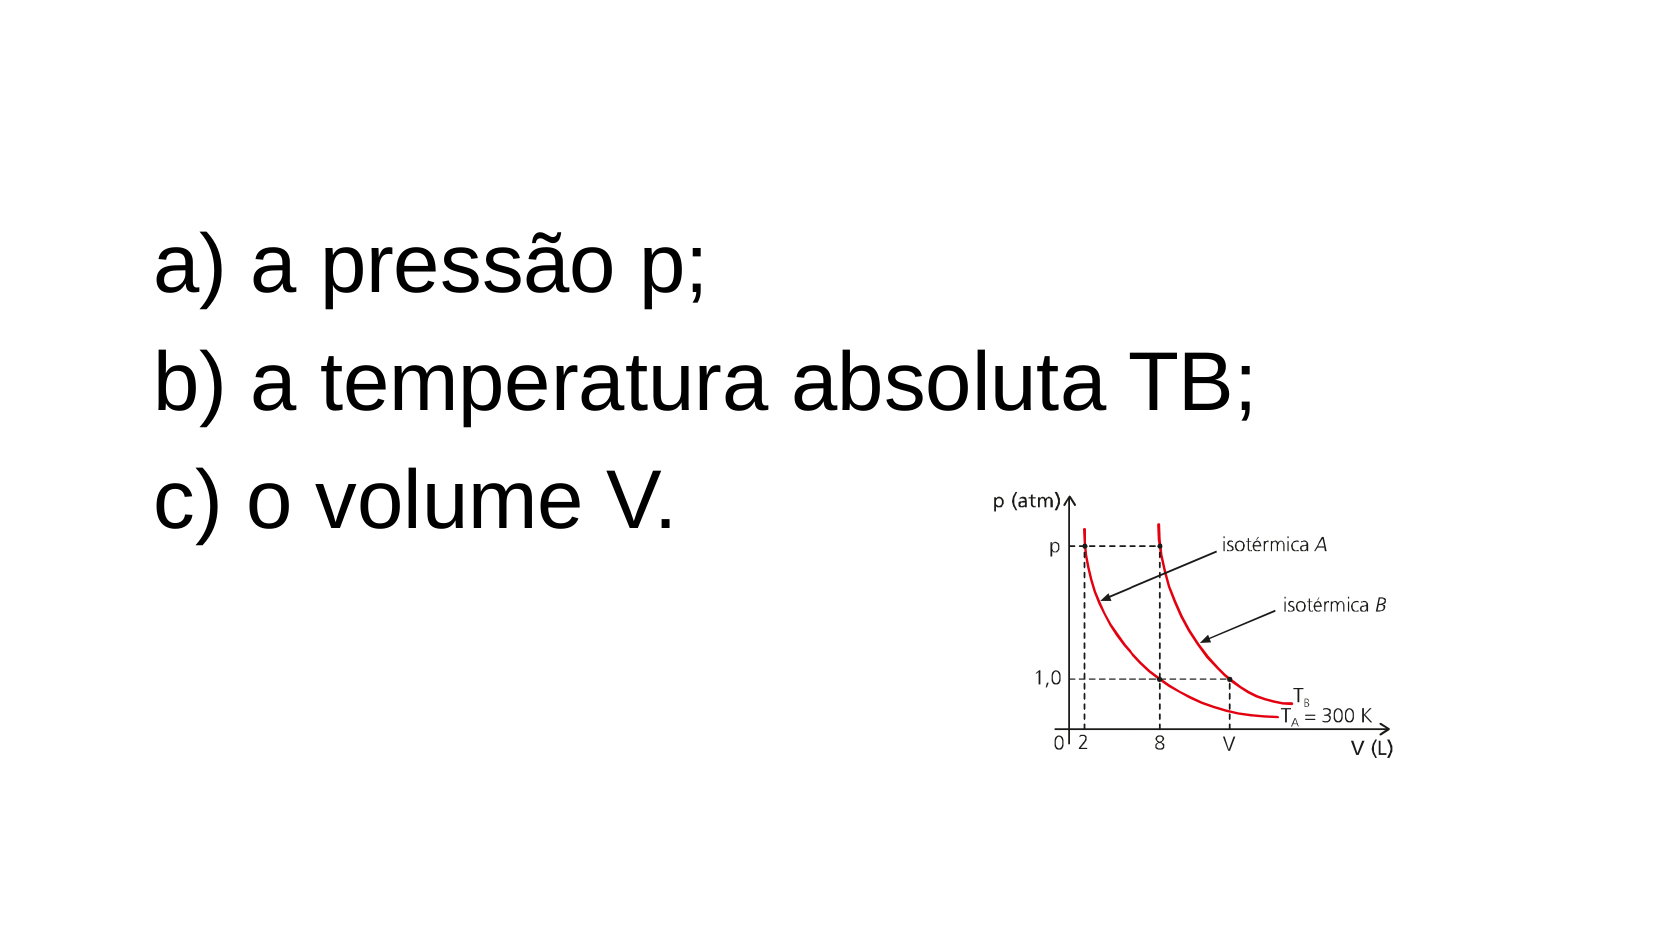

# a) a pressão p;
b) a temperatura absoluta TB;
c) o volume V.